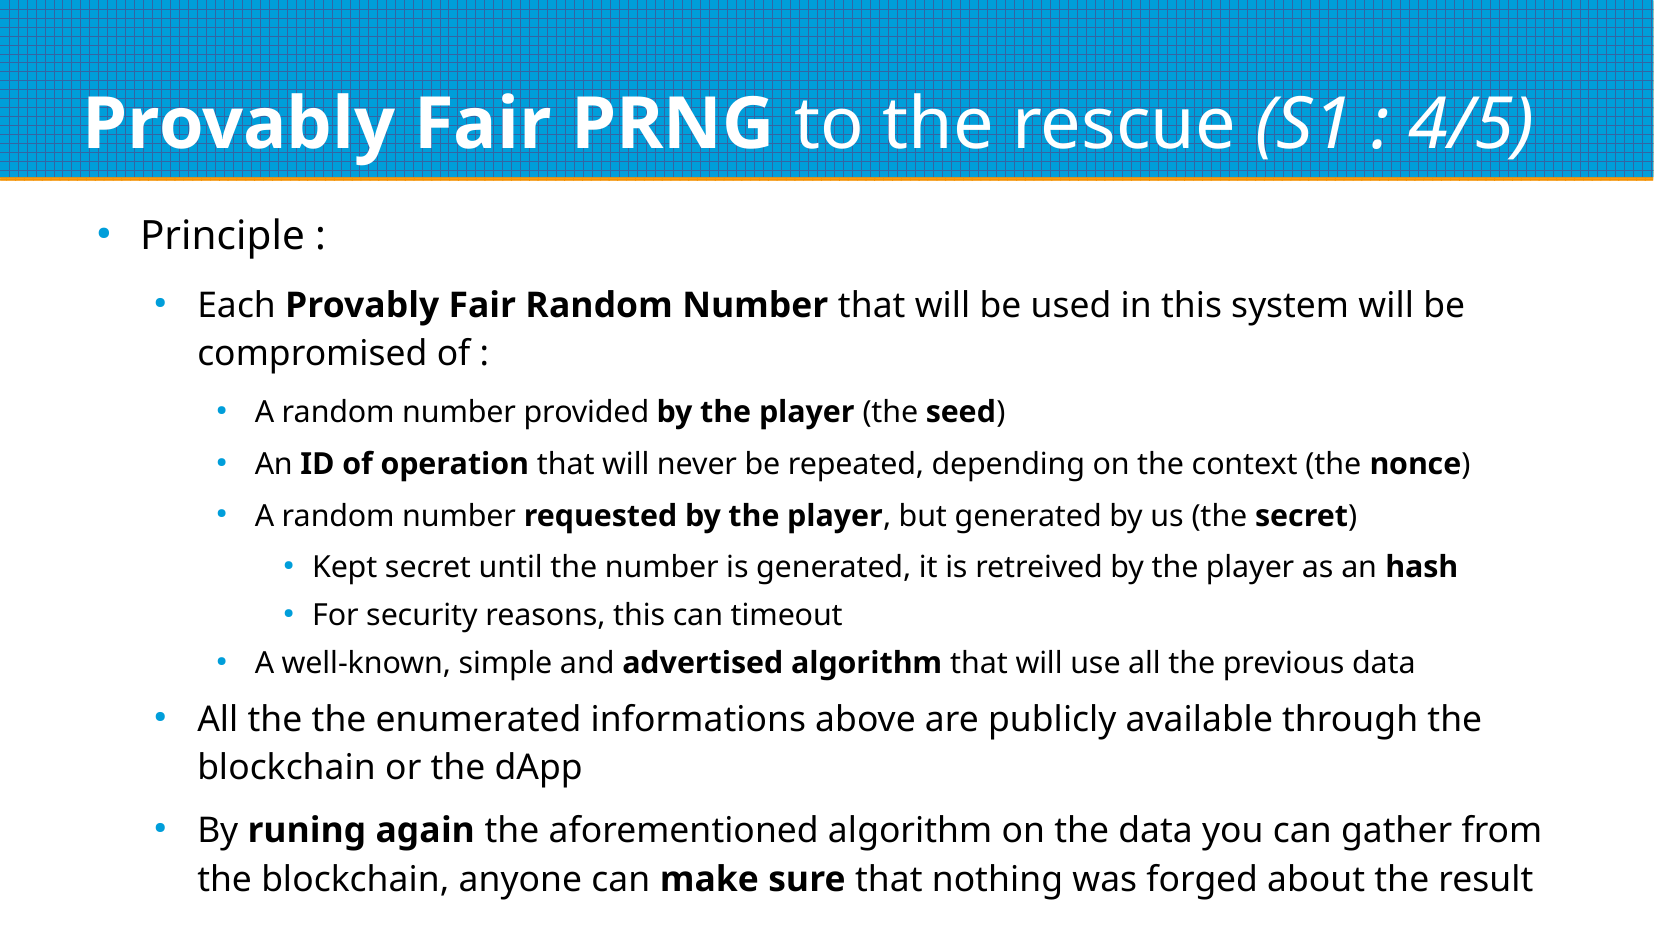

# Provably Fair PRNG to the rescue (S1 : 4/5)
Principle :
Each Provably Fair Random Number that will be used in this system will be compromised of :
A random number provided by the player (the seed)
An ID of operation that will never be repeated, depending on the context (the nonce)
A random number requested by the player, but generated by us (the secret)
Kept secret until the number is generated, it is retreived by the player as an hash
For security reasons, this can timeout
A well-known, simple and advertised algorithm that will use all the previous data
All the the enumerated informations above are publicly available through the blockchain or the dApp
By runing again the aforementioned algorithm on the data you can gather from the blockchain, anyone can make sure that nothing was forged about the result